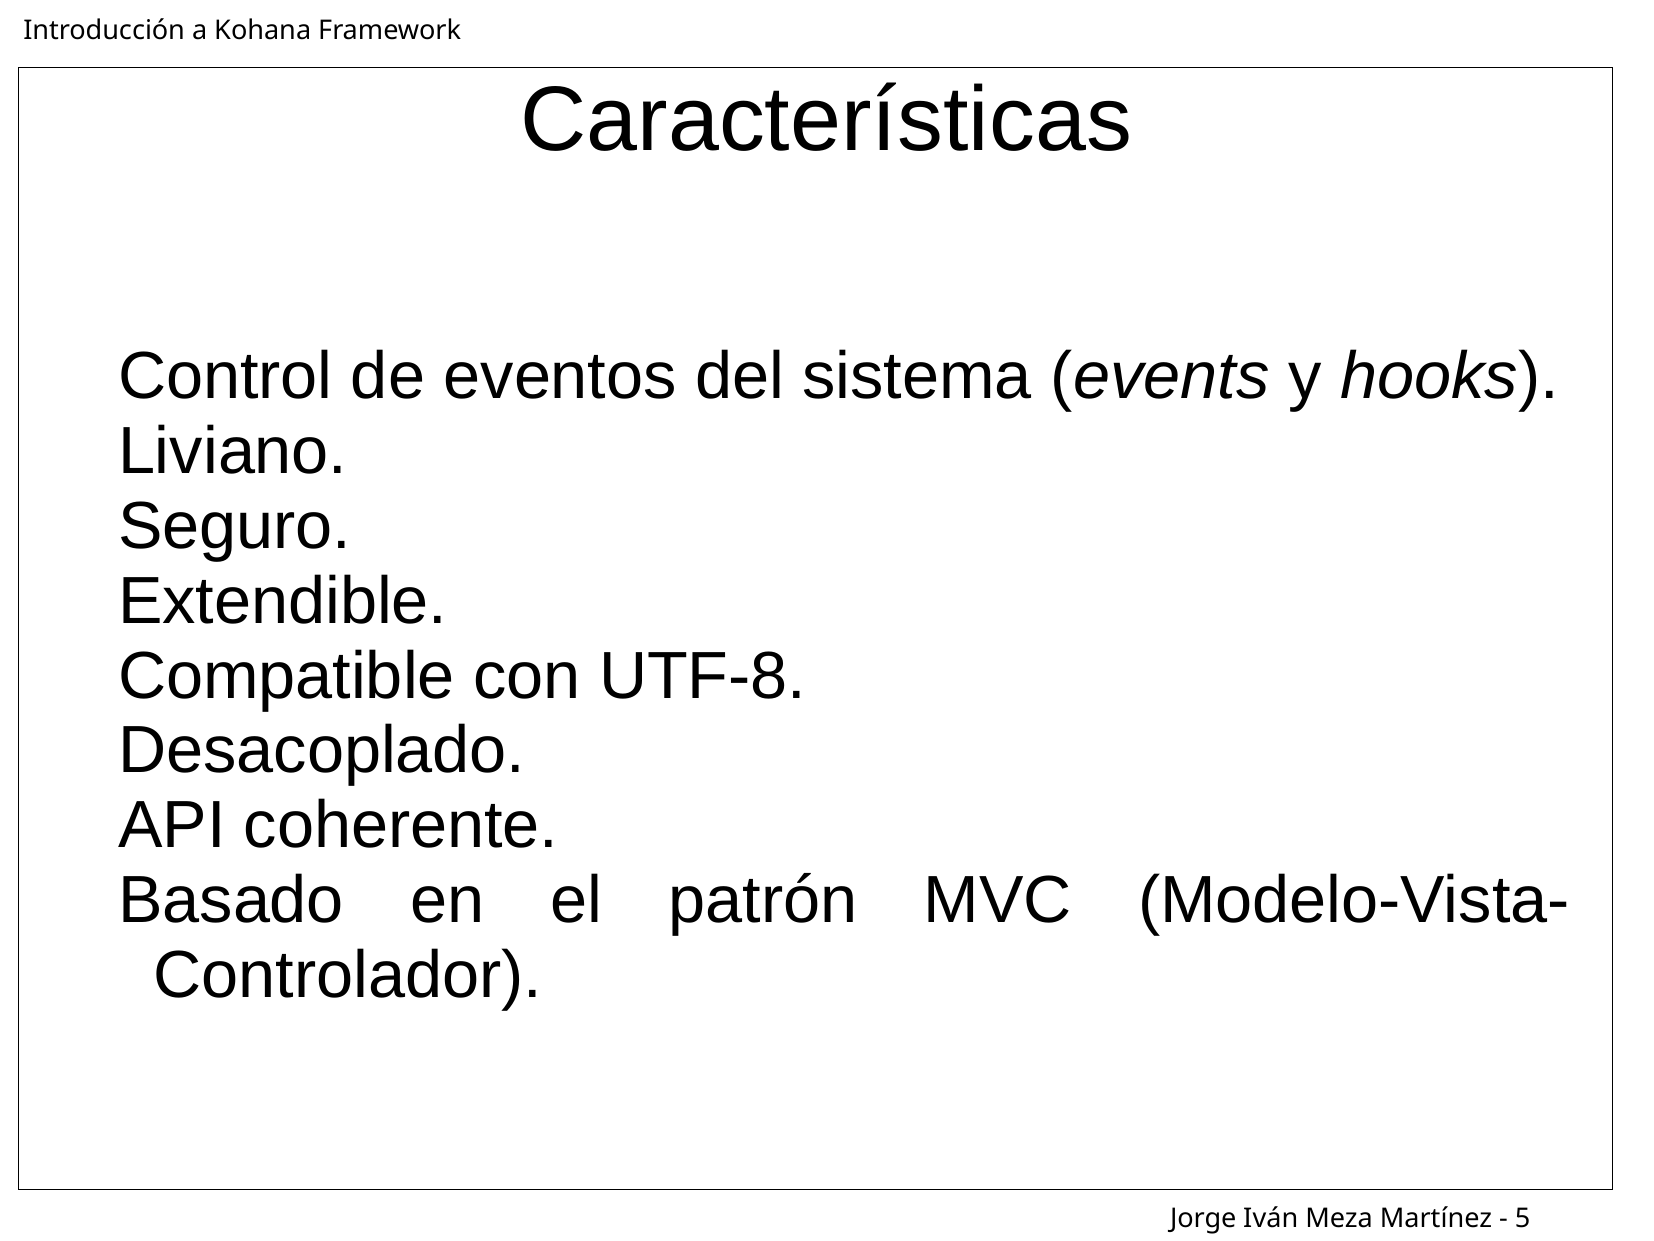

# Características
Control de eventos del sistema (events y hooks).
Liviano.
Seguro.
Extendible.
Compatible con UTF-8.
Desacoplado.
API coherente.
Basado en el patrón MVC (Modelo-Vista-Controlador).